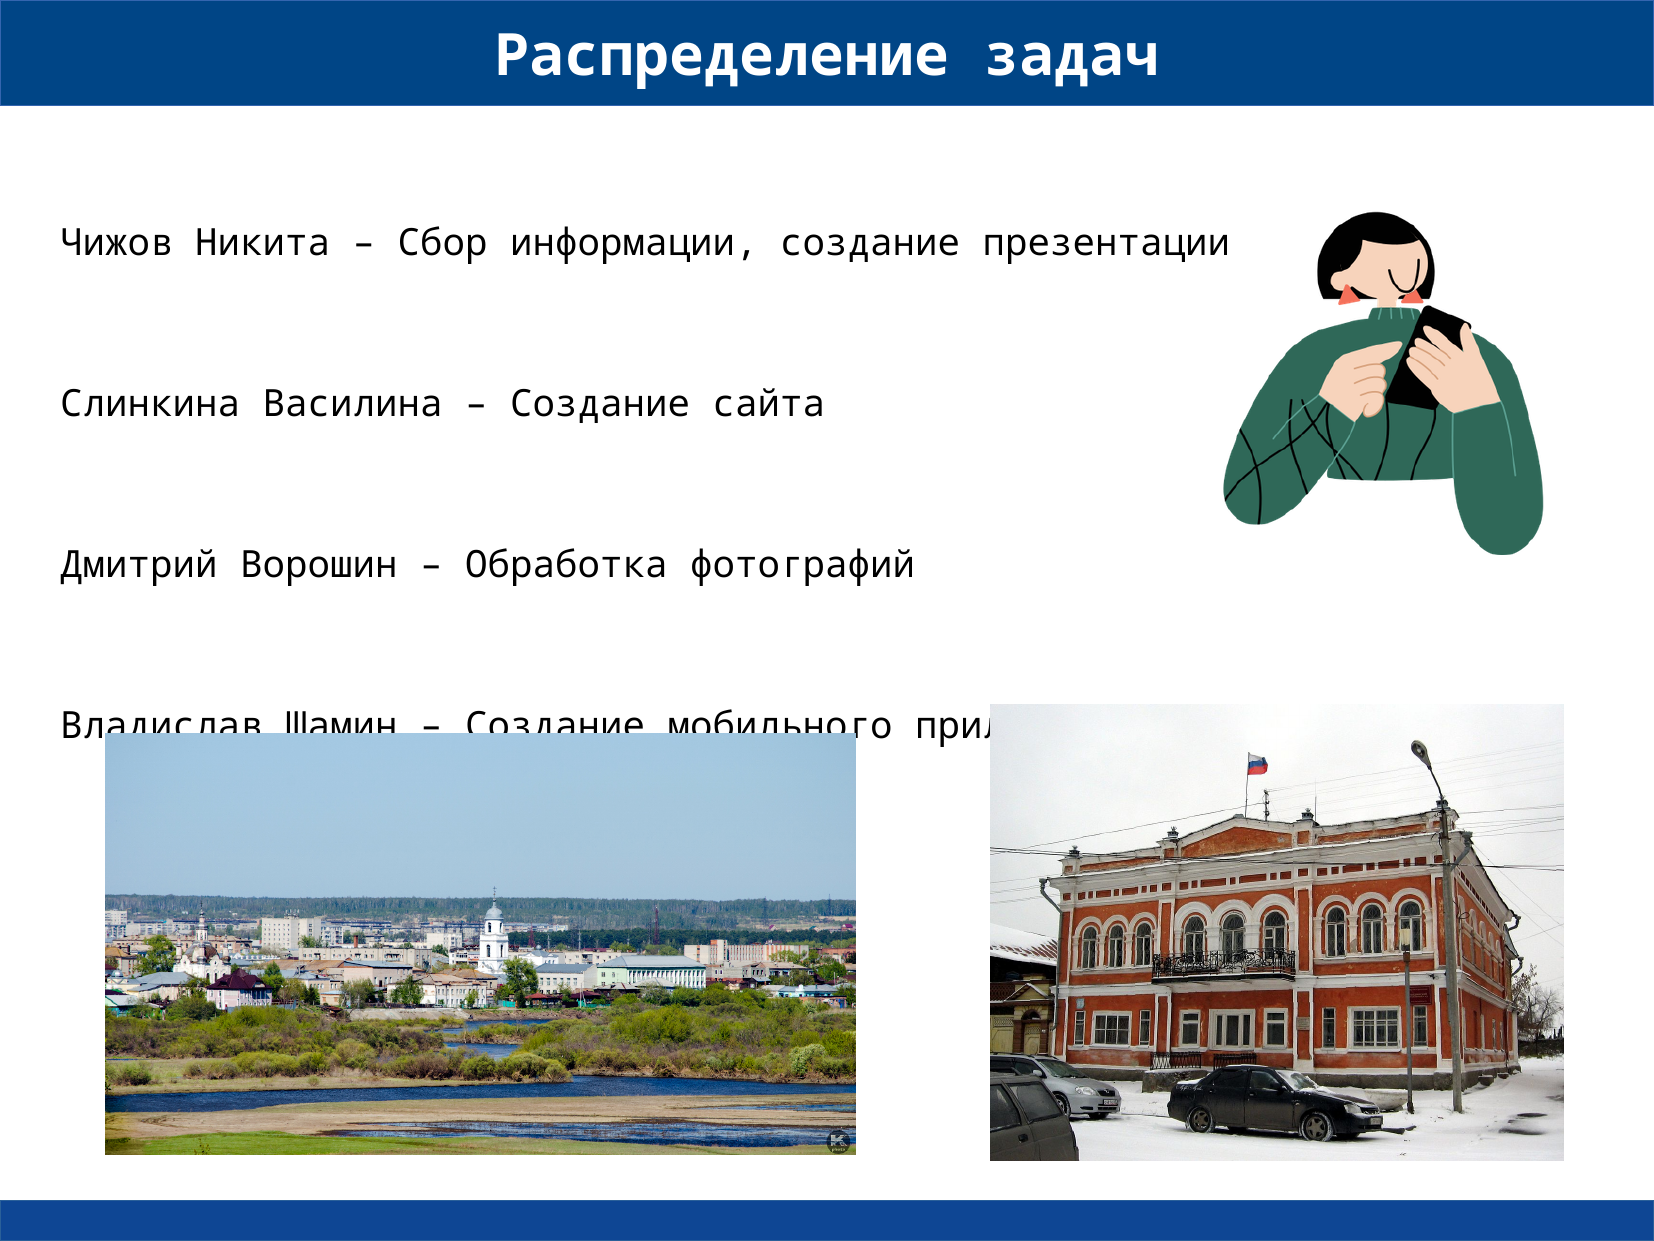

# Распределение задач
Чижов Никита – Сбор информации, создание презентации
Слинкина Василина – Создание сайта
Дмитрий Ворошин – Обработка фотографий
Владислав Шамин – Создание мобильного приложения
Your name here (insert->page number)
6